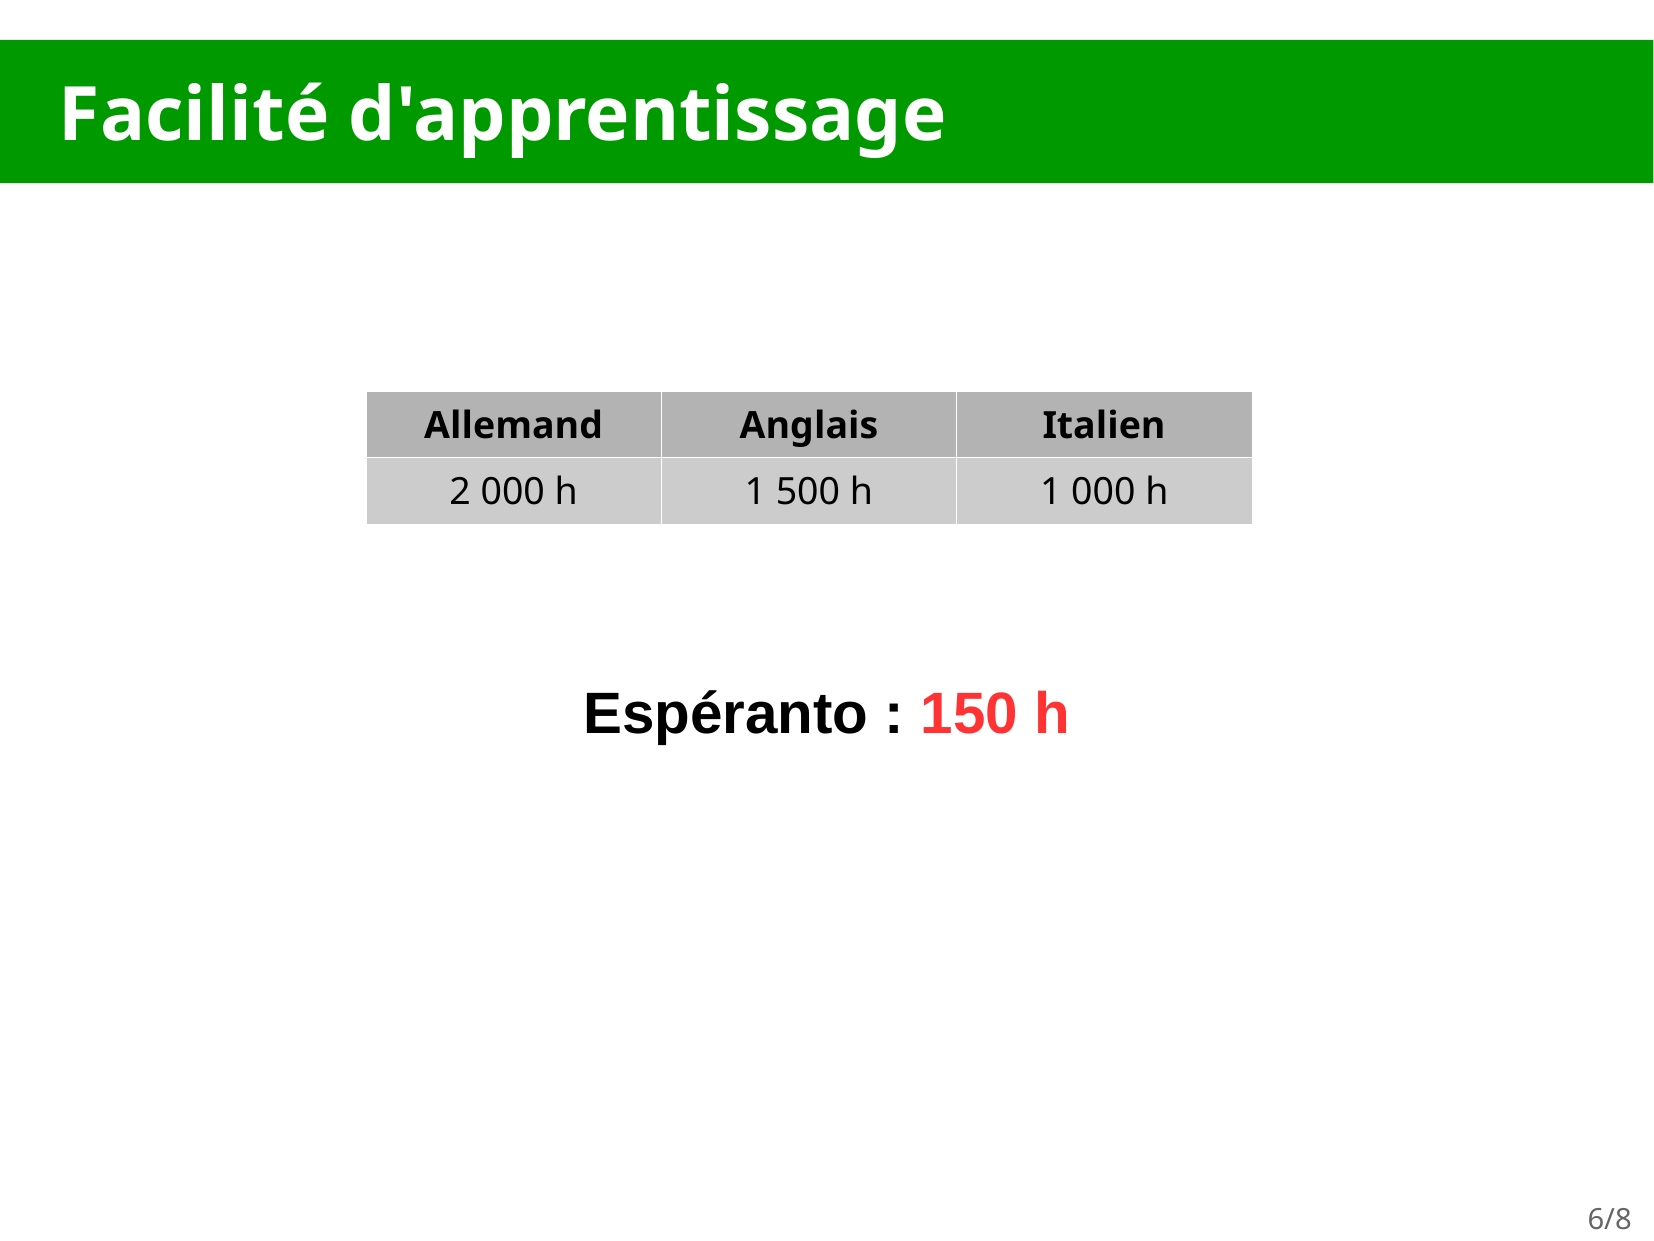

# Facilité d'apprentissage
| Allemand | Anglais | Italien |
| --- | --- | --- |
| 2 000 h | 1 500 h | 1 000 h |
Espéranto : 150 h